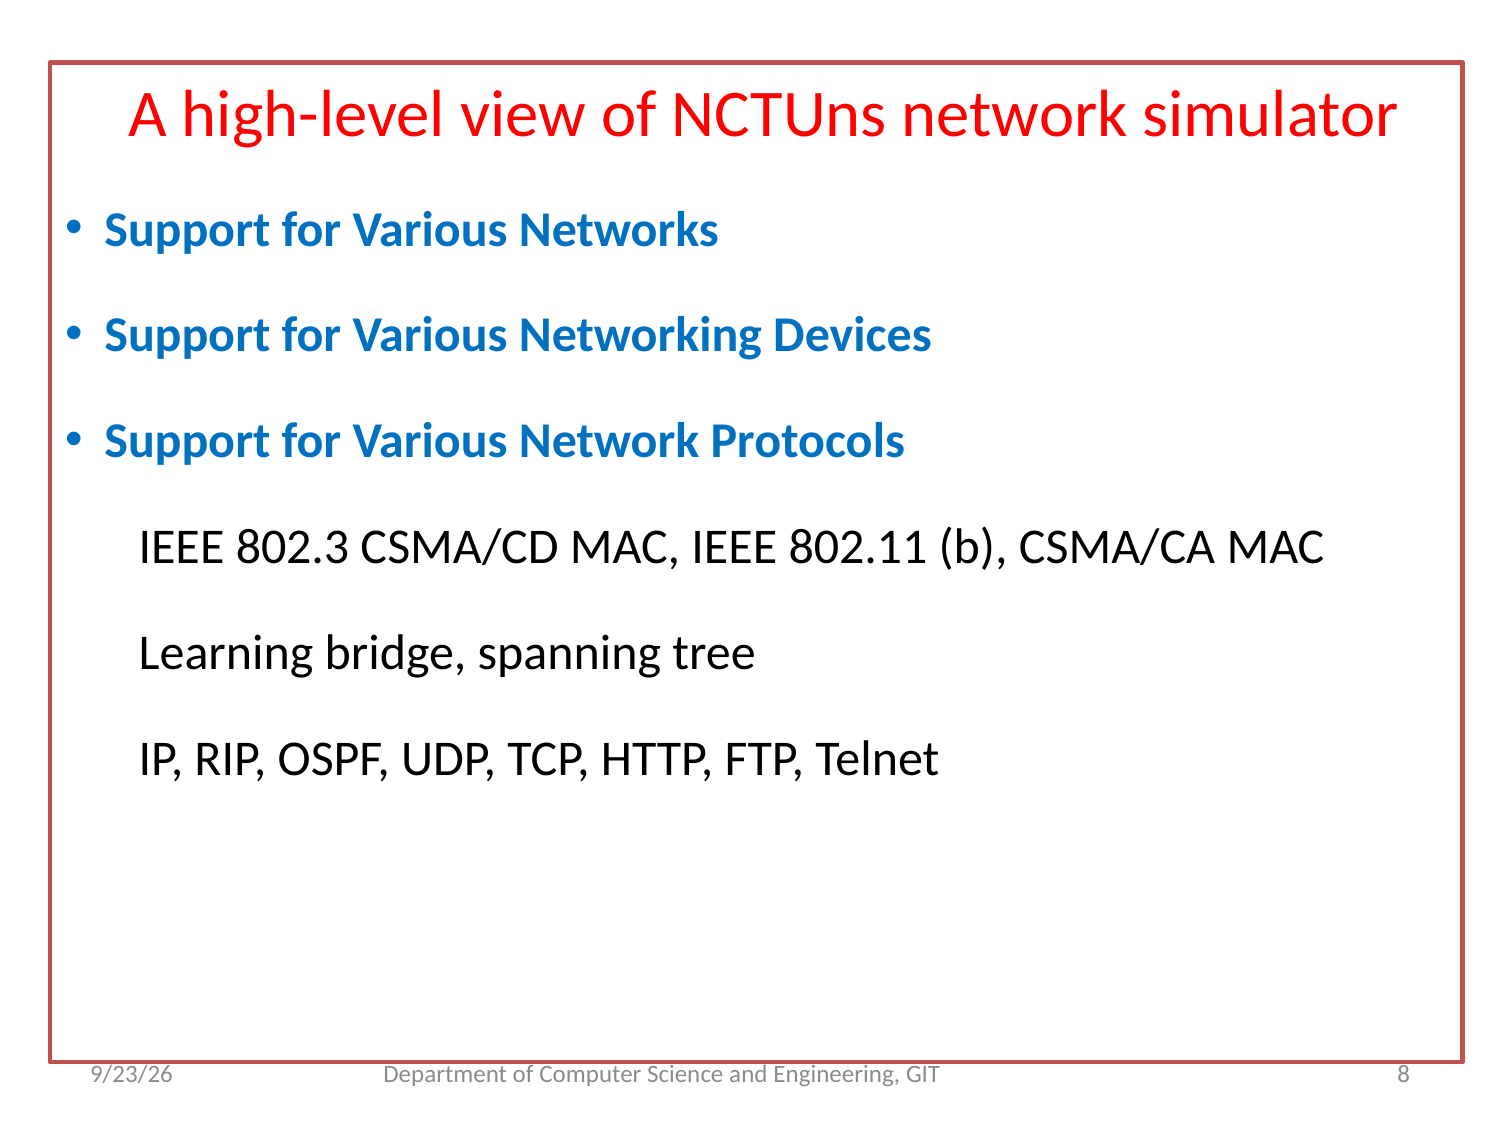

# A high-level view of NCTUns network simulator
 Support for Various Networks
 Support for Various Networking Devices
 Support for Various Network Protocols
IEEE 802.3 CSMA/CD MAC, IEEE 802.11 (b), CSMA/CA MAC
Learning bridge, spanning tree
IP, RIP, OSPF, UDP, TCP, HTTP, FTP, Telnet
Department of Computer Science and Engineering, GIT